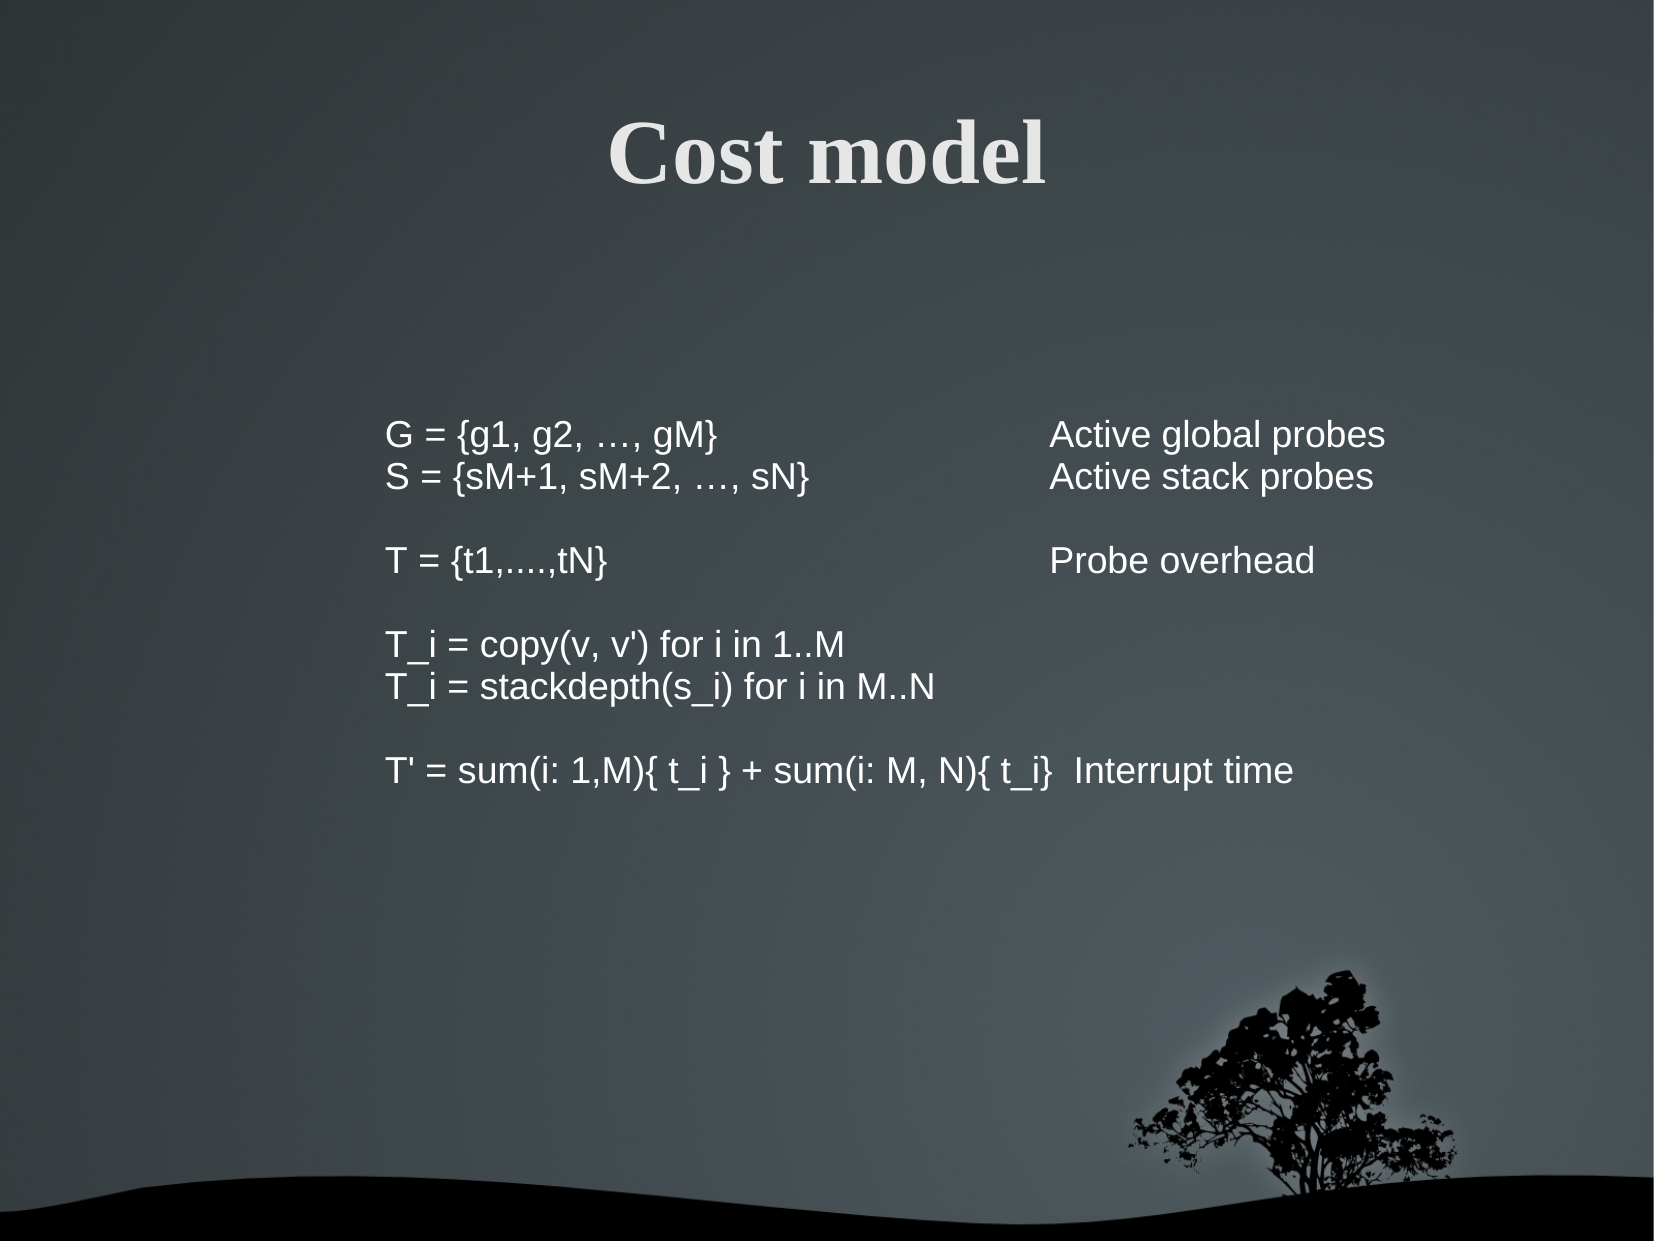

# Cost model
G = {g1, g2, …, gM}					Active global probes
S = {sM+1, sM+2, …, sN}				Active stack probes
T = {t1,....,tN}						Probe overhead
T_i = copy(v, v') for i in 1..M
T_i = stackdepth(s_i) for i in M..N
T' = sum(i: 1,M){ t_i } + sum(i: M, N){ t_i} Interrupt time